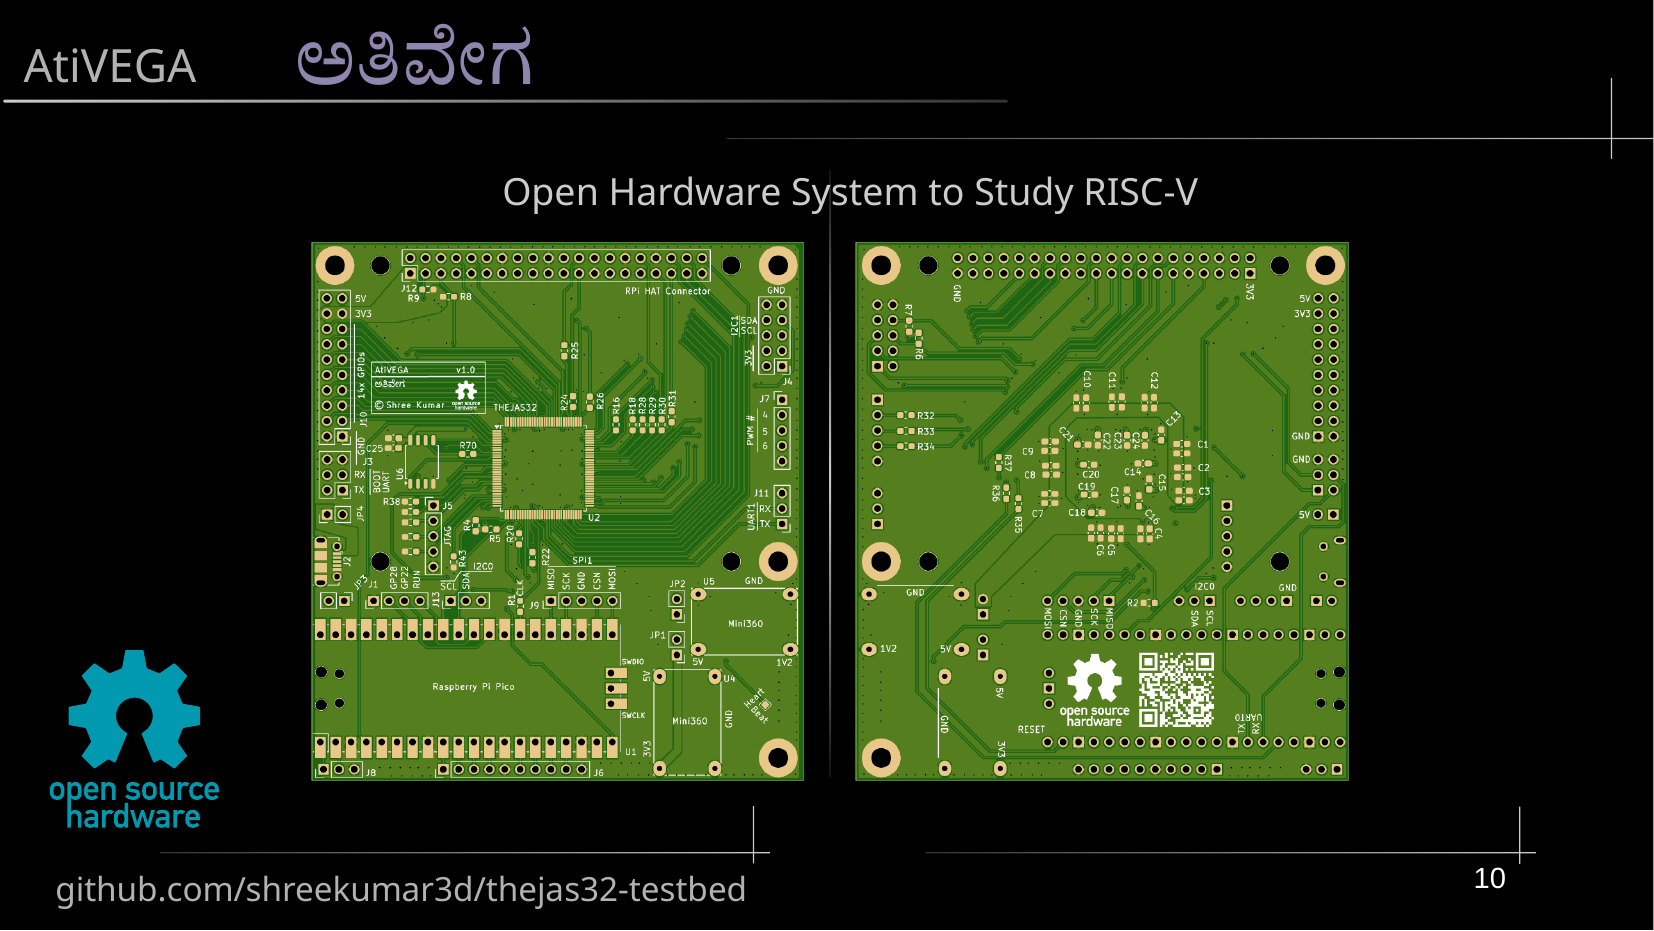

ಅತಿವೇಗ
# AtiVEGA
Open Hardware System to Study RISC-V
github.com/shreekumar3d/thejas32-testbed
10